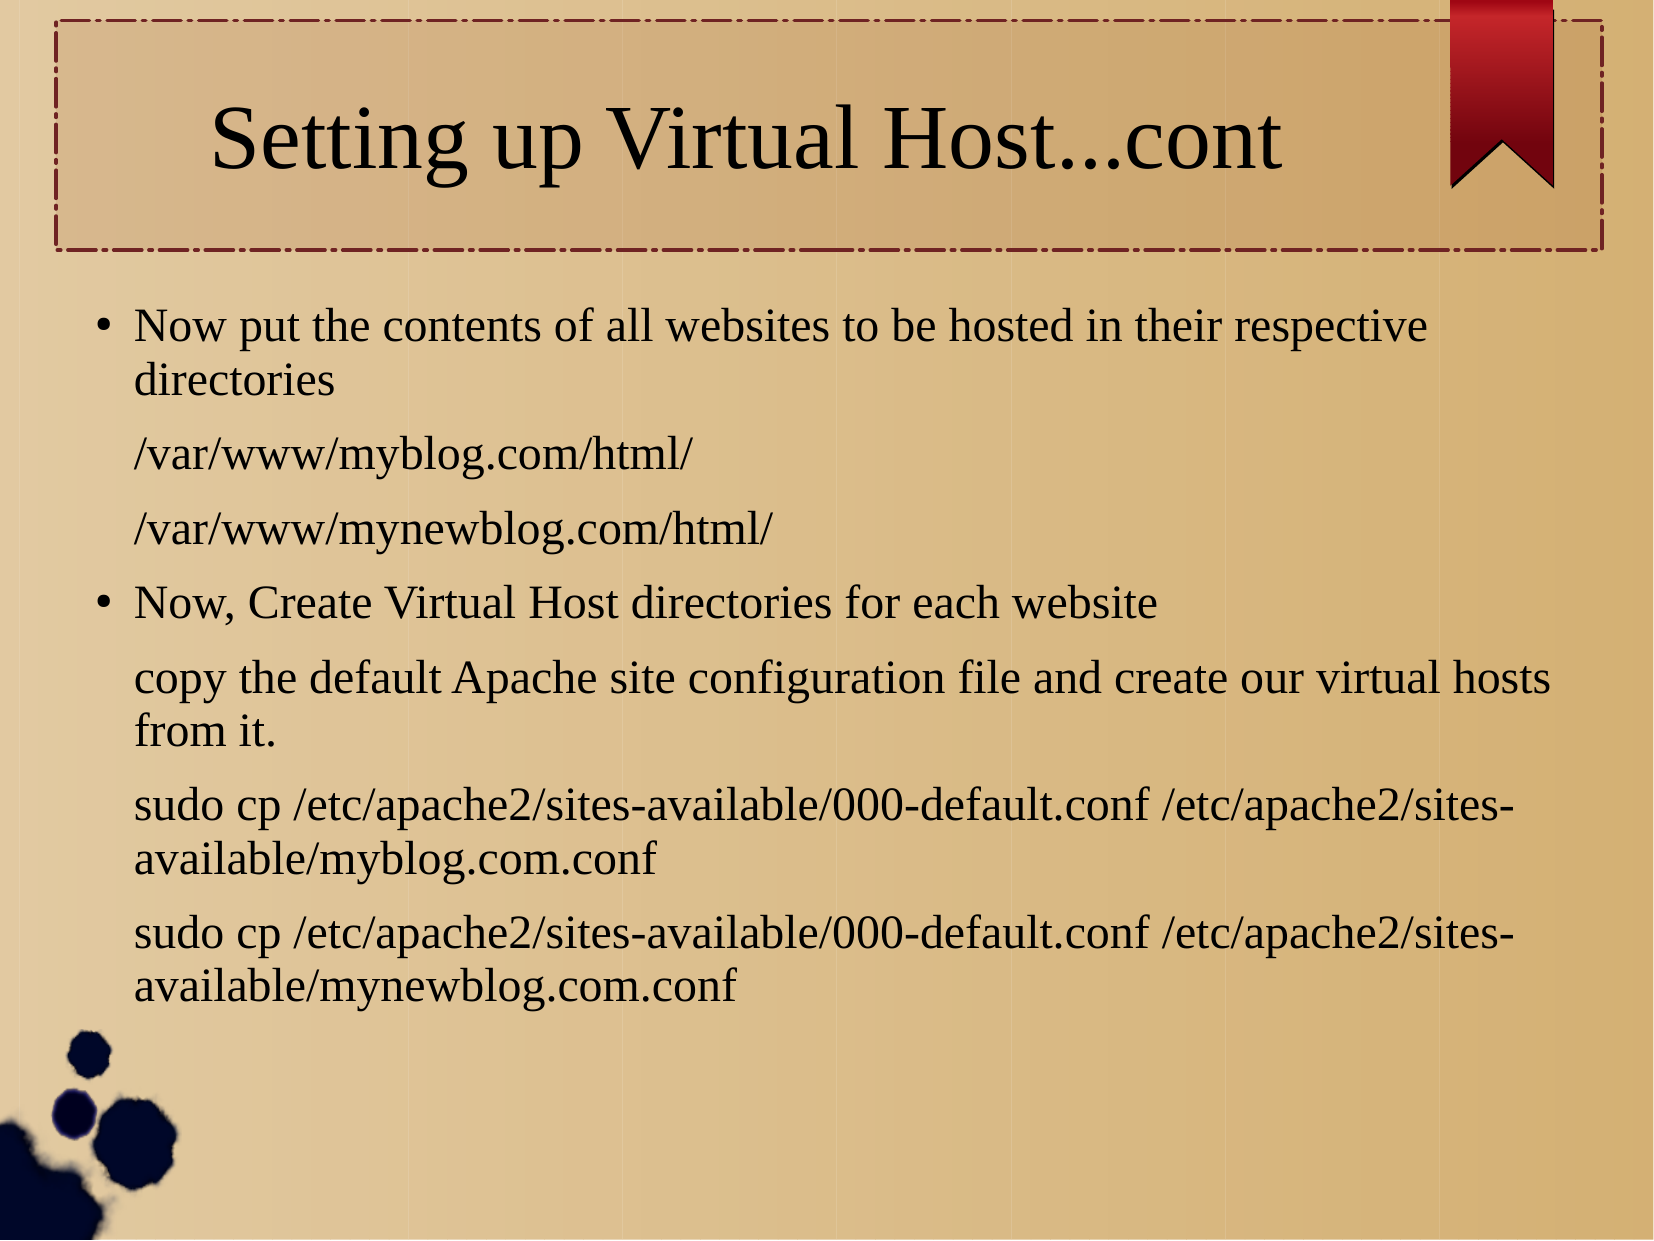

# Setting up Virtual Host...cont
Now put the contents of all websites to be hosted in their respective directories
/var/www/myblog.com/html/
/var/www/mynewblog.com/html/
Now, Create Virtual Host directories for each website
copy the default Apache site configuration file and create our virtual hosts from it.
sudo cp /etc/apache2/sites-available/000-default.conf /etc/apache2/sites-available/myblog.com.conf
sudo cp /etc/apache2/sites-available/000-default.conf /etc/apache2/sites-available/mynewblog.com.conf